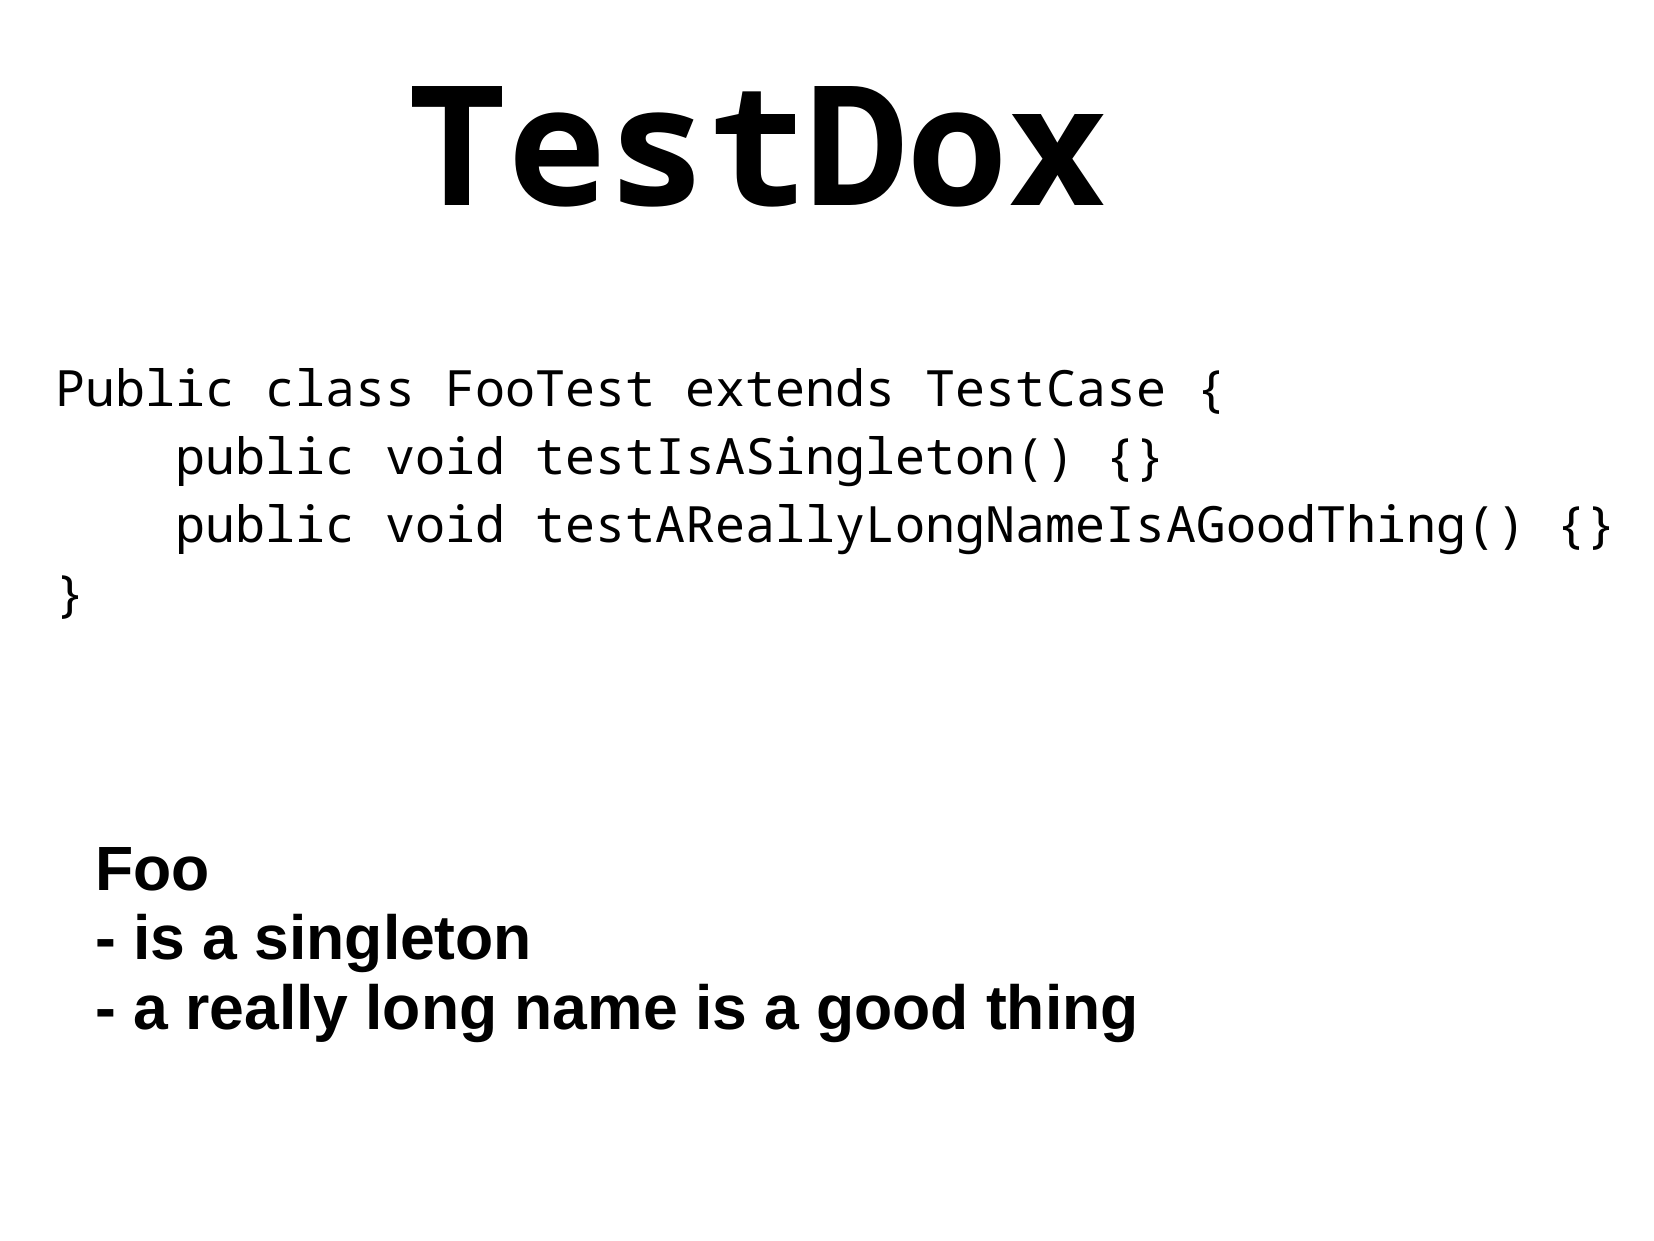

TestDox
Public class FooTest extends TestCase {
 public void testIsASingleton() {}
 public void testAReallyLongNameIsAGoodThing() {}
}
Foo
- is a singleton
- a really long name is a good thing